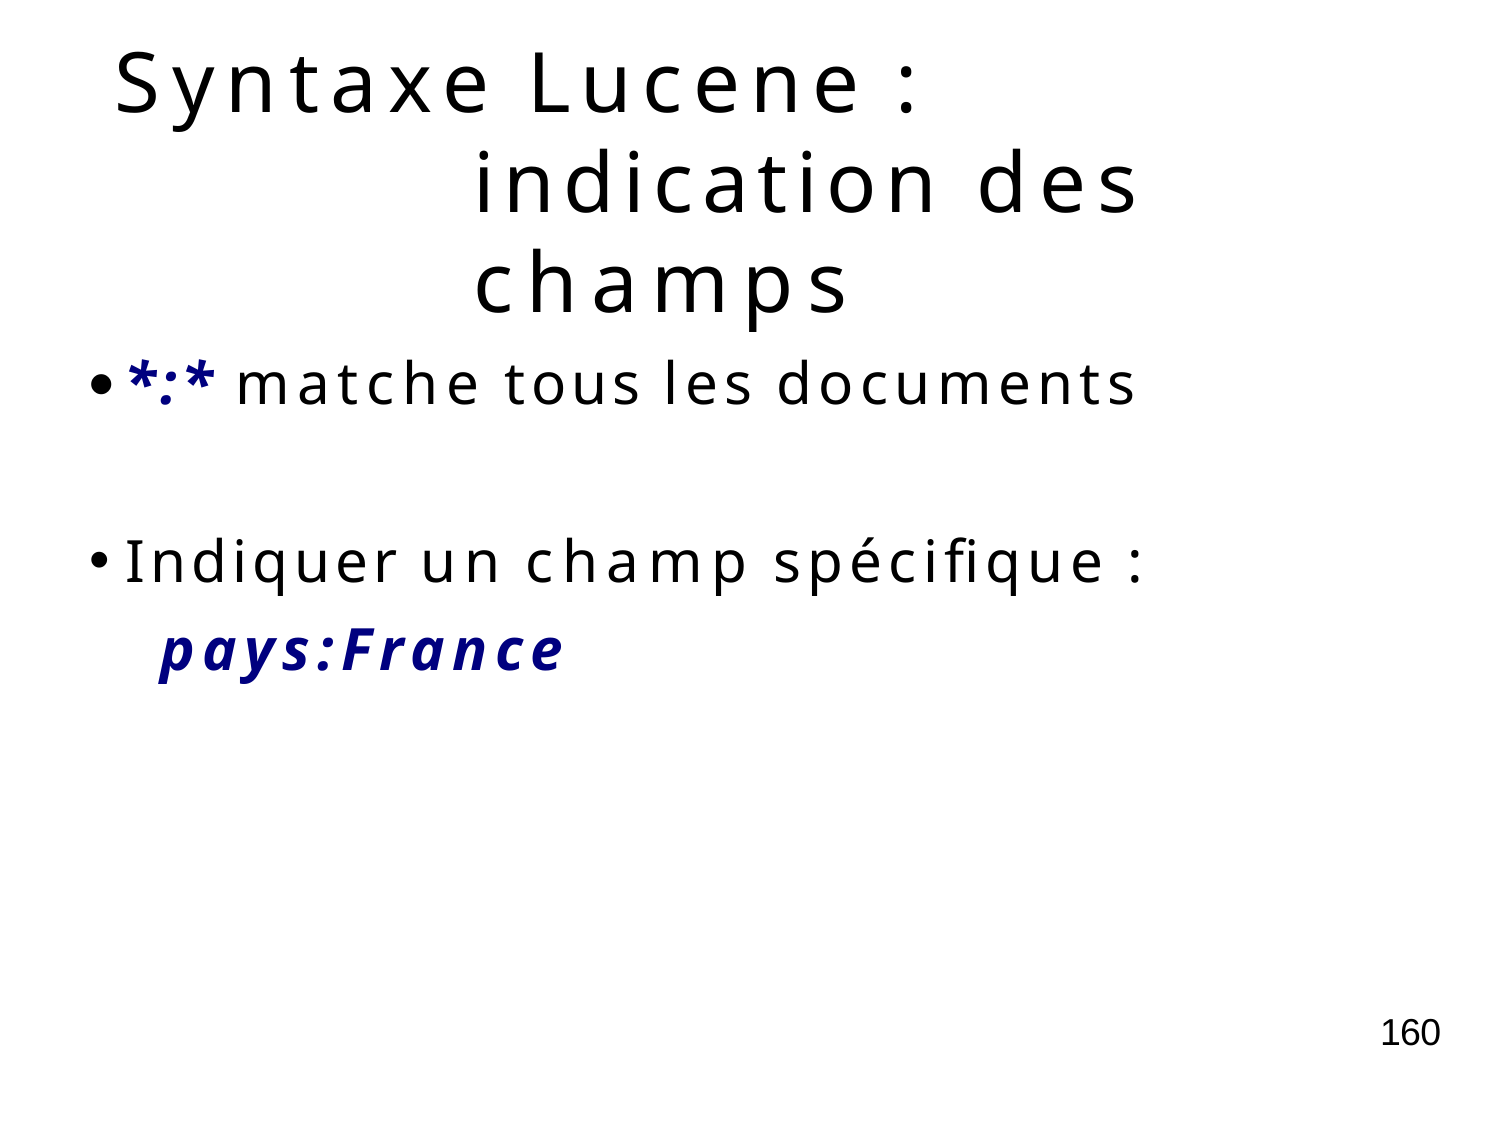

# Syntaxe Lucene : indication des champs
*:* matche tous les documents
Indiquer un champ spécifique :
pays:France
160